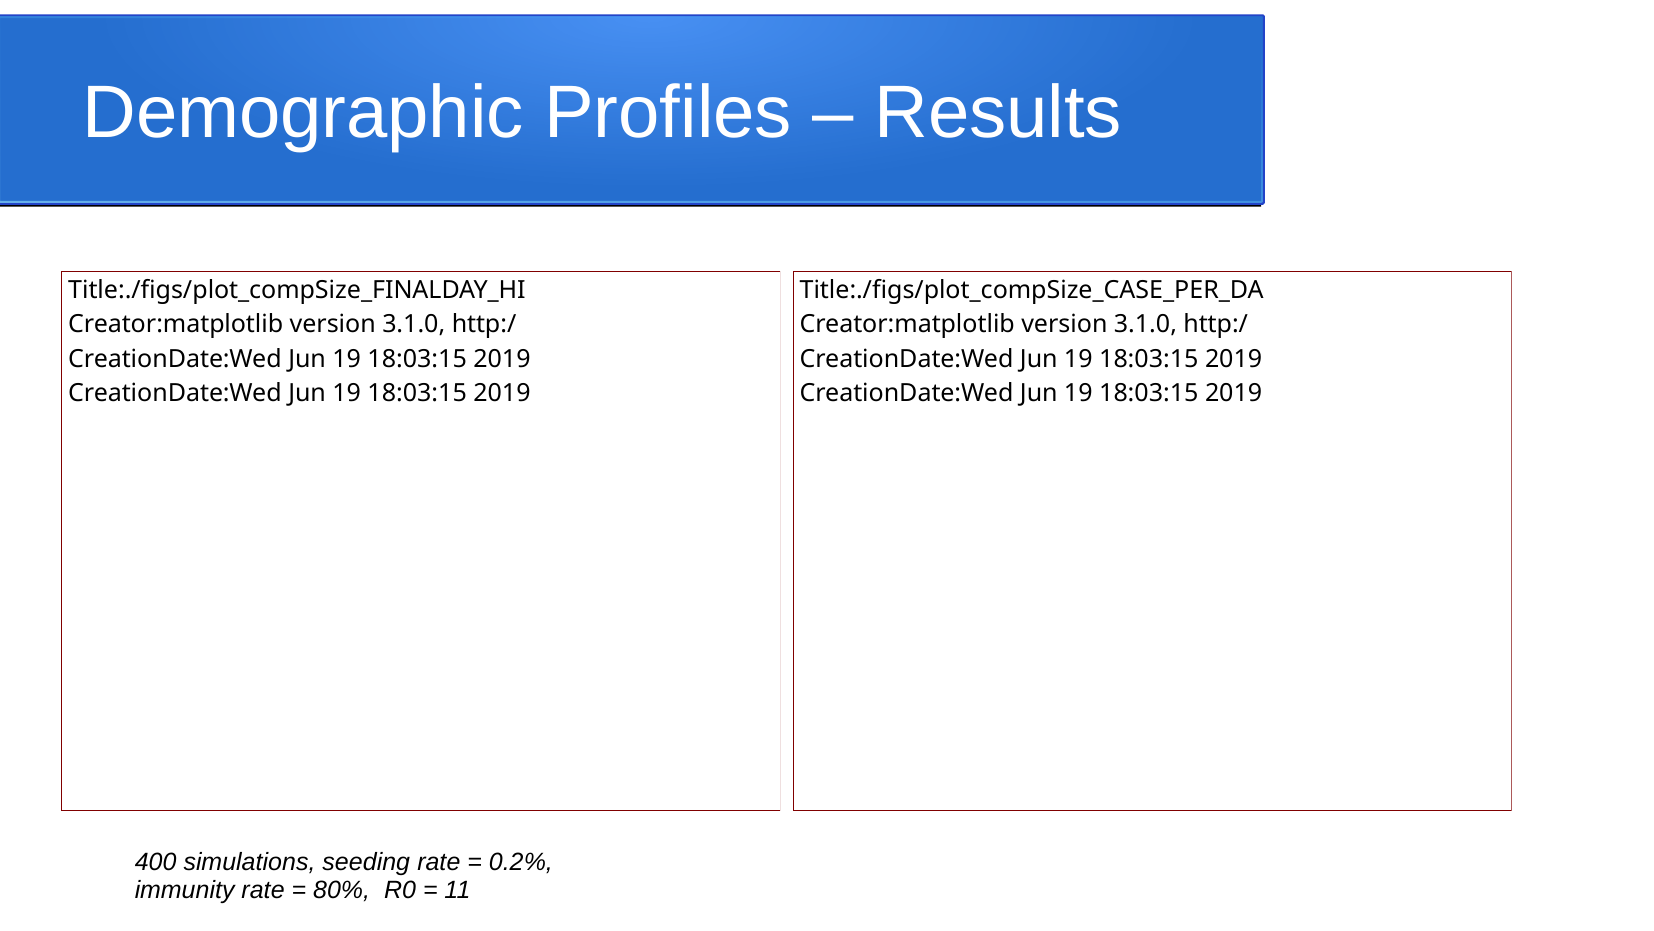

# Demographic Profiles – Results
400 simulations, seeding rate = 0.2%, immunity rate = 80%, R0 = 11